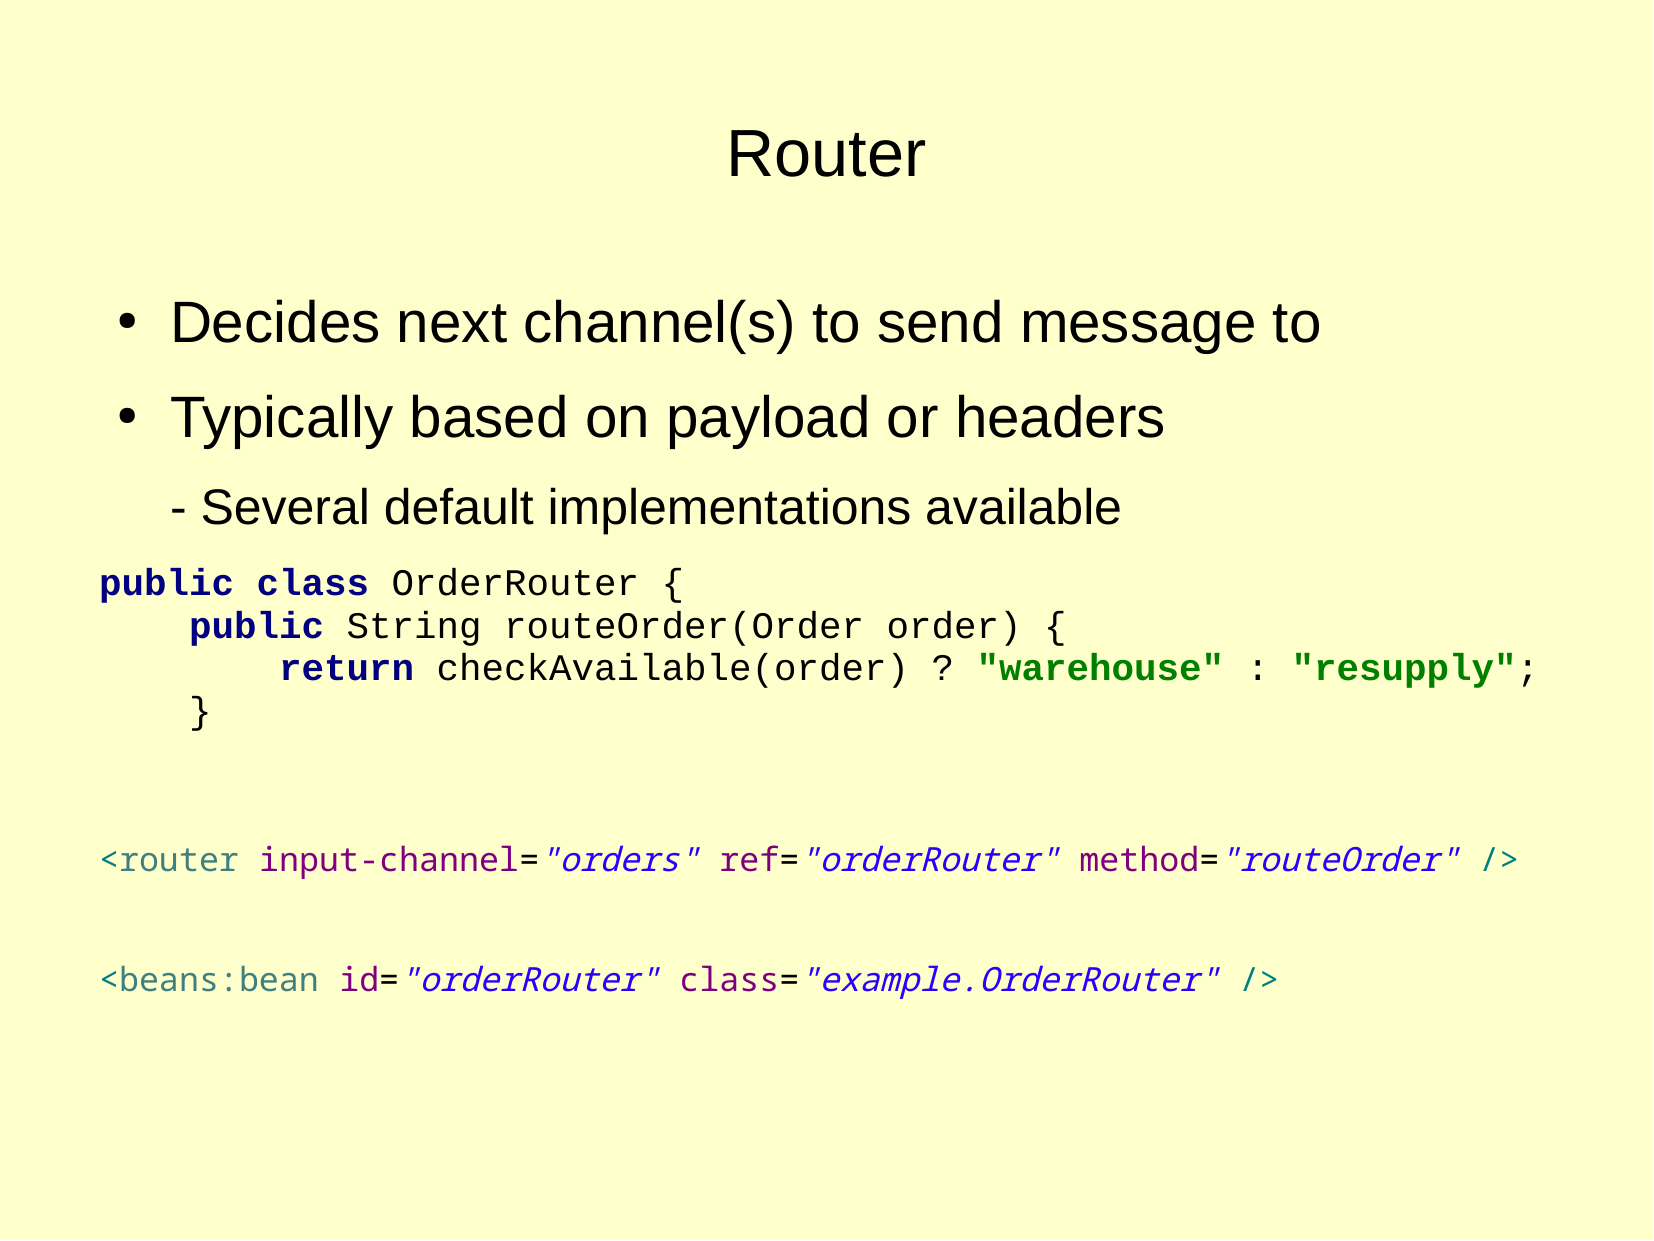

# Router
Decides next channel(s) to send message to
Typically based on payload or headers
- Several default implementations available
public class OrderRouter {
 public String routeOrder(Order order) {
 return checkAvailable(order) ? "warehouse" : "resupply";
 }
<router input-channel="orders" ref="orderRouter" method="routeOrder" />
<beans:bean id="orderRouter" class="example.OrderRouter" />